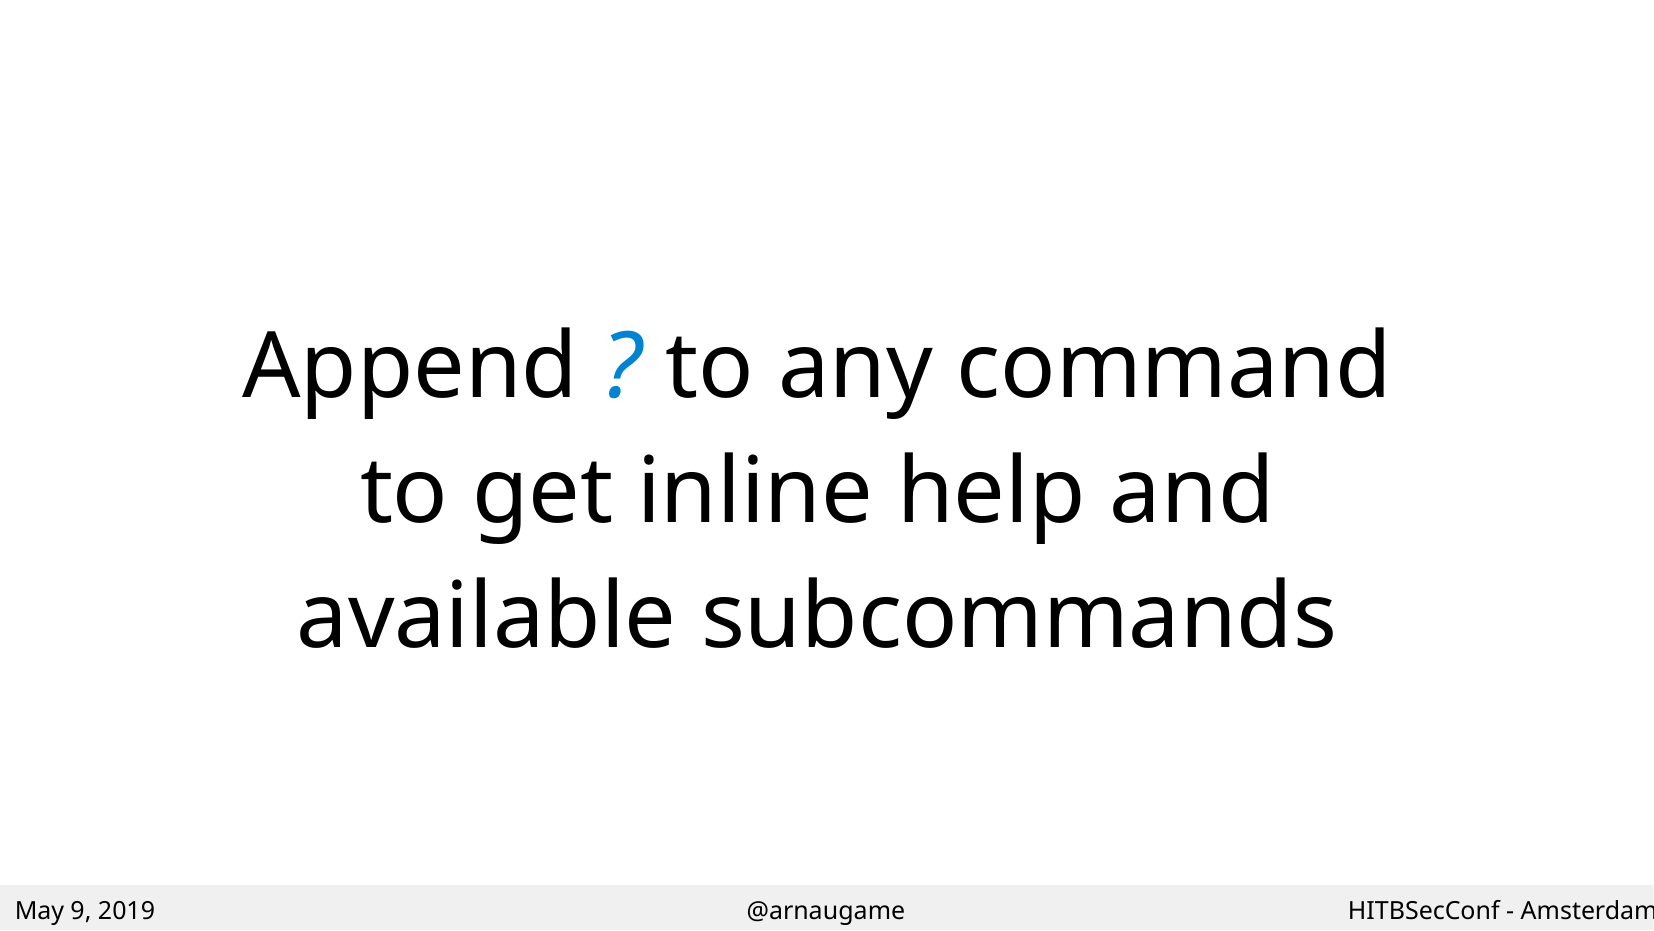

Append ? to any command to get inline help and available subcommands
May 9, 2019
@arnaugamez
HITBSecConf - Amsterdam